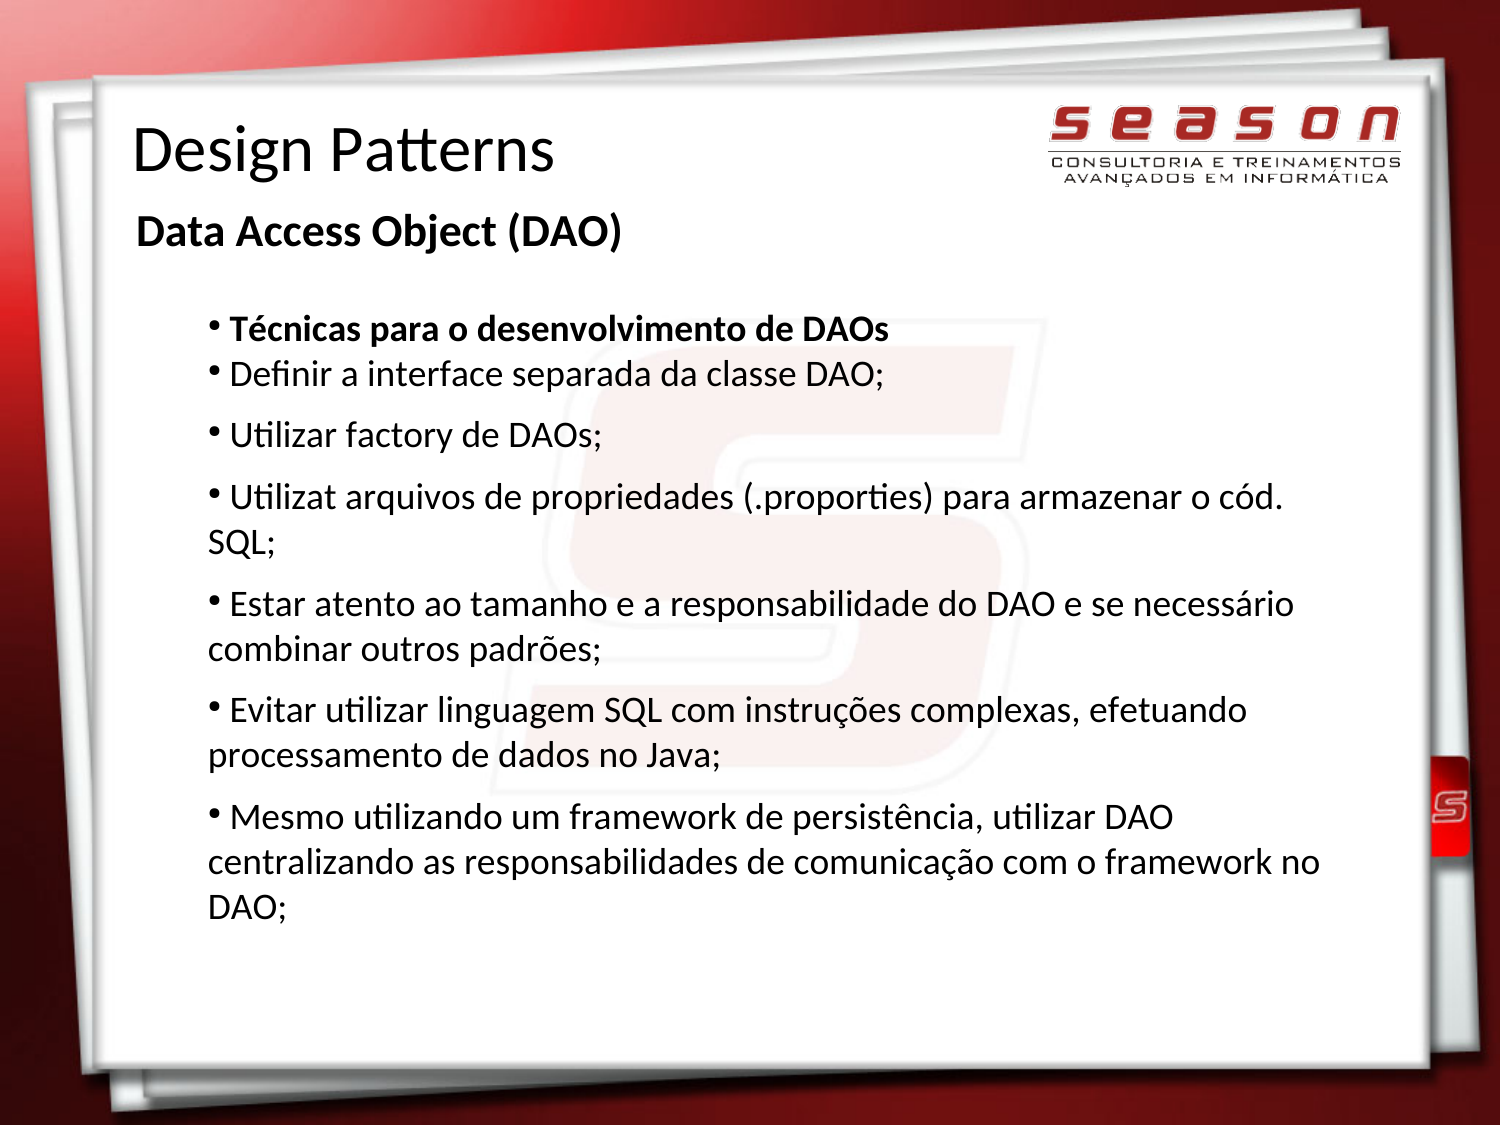

# Design Patterns
Data Access Object (DAO)
 Técnicas para o desenvolvimento de DAOs
 Definir a interface separada da classe DAO;
 Utilizar factory de DAOs;
 Utilizat arquivos de propriedades (.proporties) para armazenar o cód. SQL;
 Estar atento ao tamanho e a responsabilidade do DAO e se necessário combinar outros padrões;
 Evitar utilizar linguagem SQL com instruções complexas, efetuando processamento de dados no Java;
 Mesmo utilizando um framework de persistência, utilizar DAO centralizando as responsabilidades de comunicação com o framework no DAO;